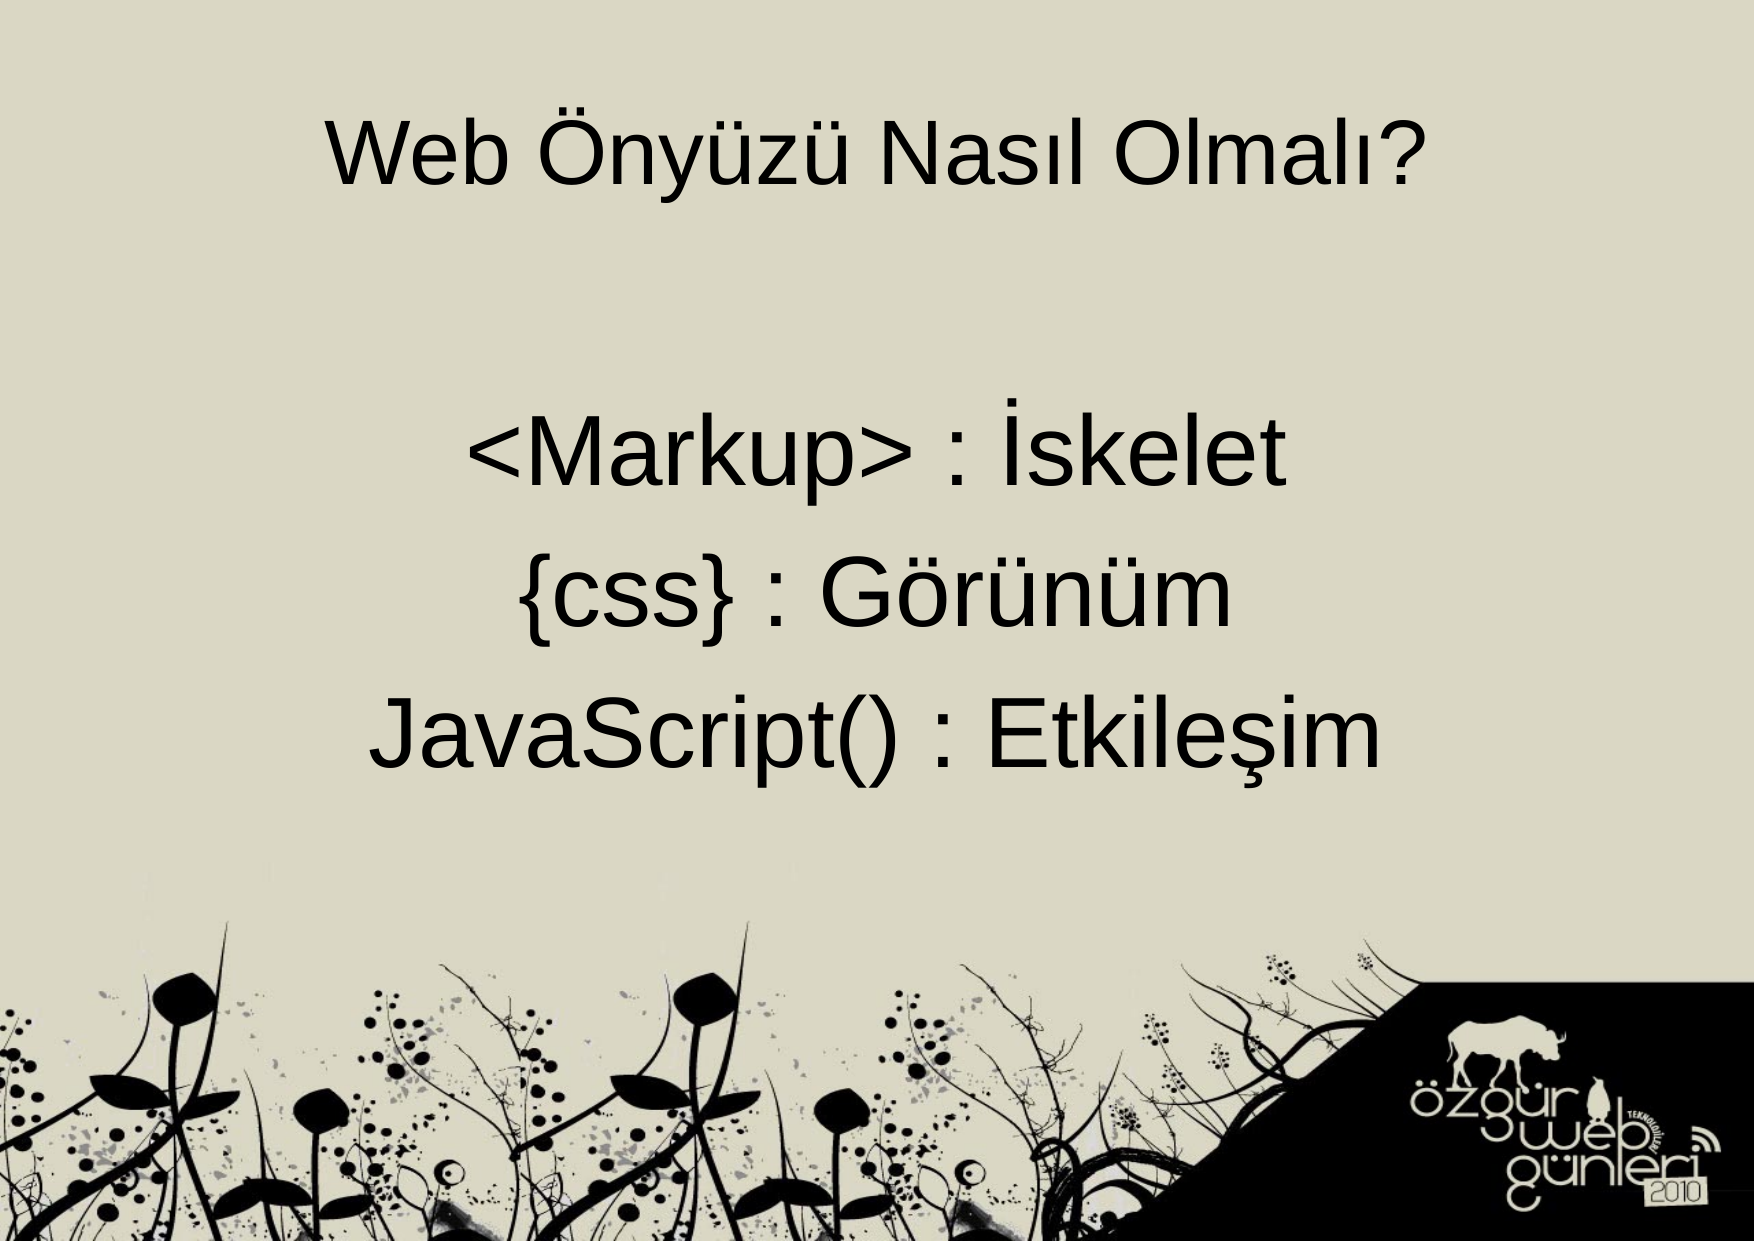

# Web Önyüzü Nasıl Olmalı?
<Markup> : İskelet
{css} : Görünüm
JavaScript() : Etkileşim